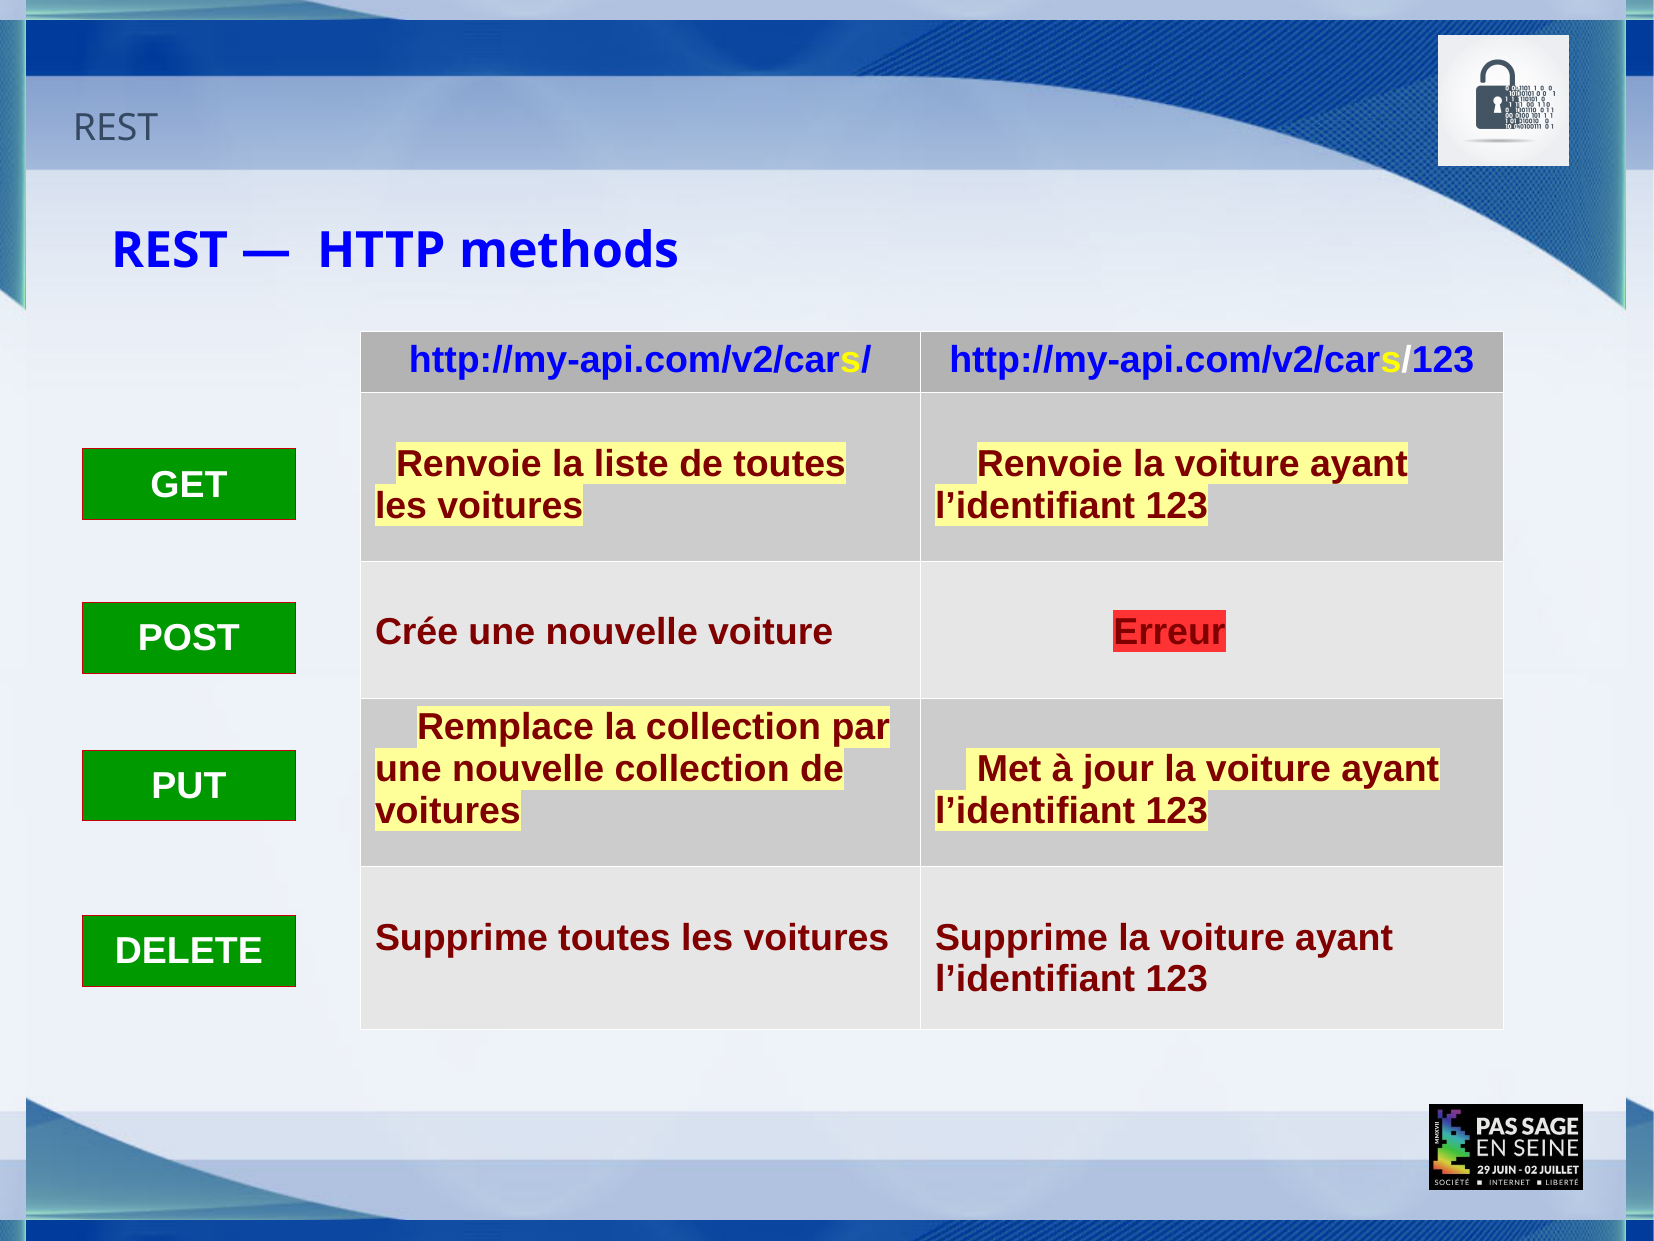

REST
# REST — HTTP methods
| http://my-api.com/v2/cars/ | http://my-api.com/v2/cars/123 |
| --- | --- |
| Renvoie la liste de toutes les voitures | Renvoie la voiture ayant l’identifiant 123 |
| Crée une nouvelle voiture | Erreur |
| Remplace la collection par une nouvelle collection de voitures | Met à jour la voiture ayant l’identifiant 123 |
| Supprime toutes les voitures | Supprime la voiture ayant l’identifiant 123 |
GET
POST
PUT
DELETE